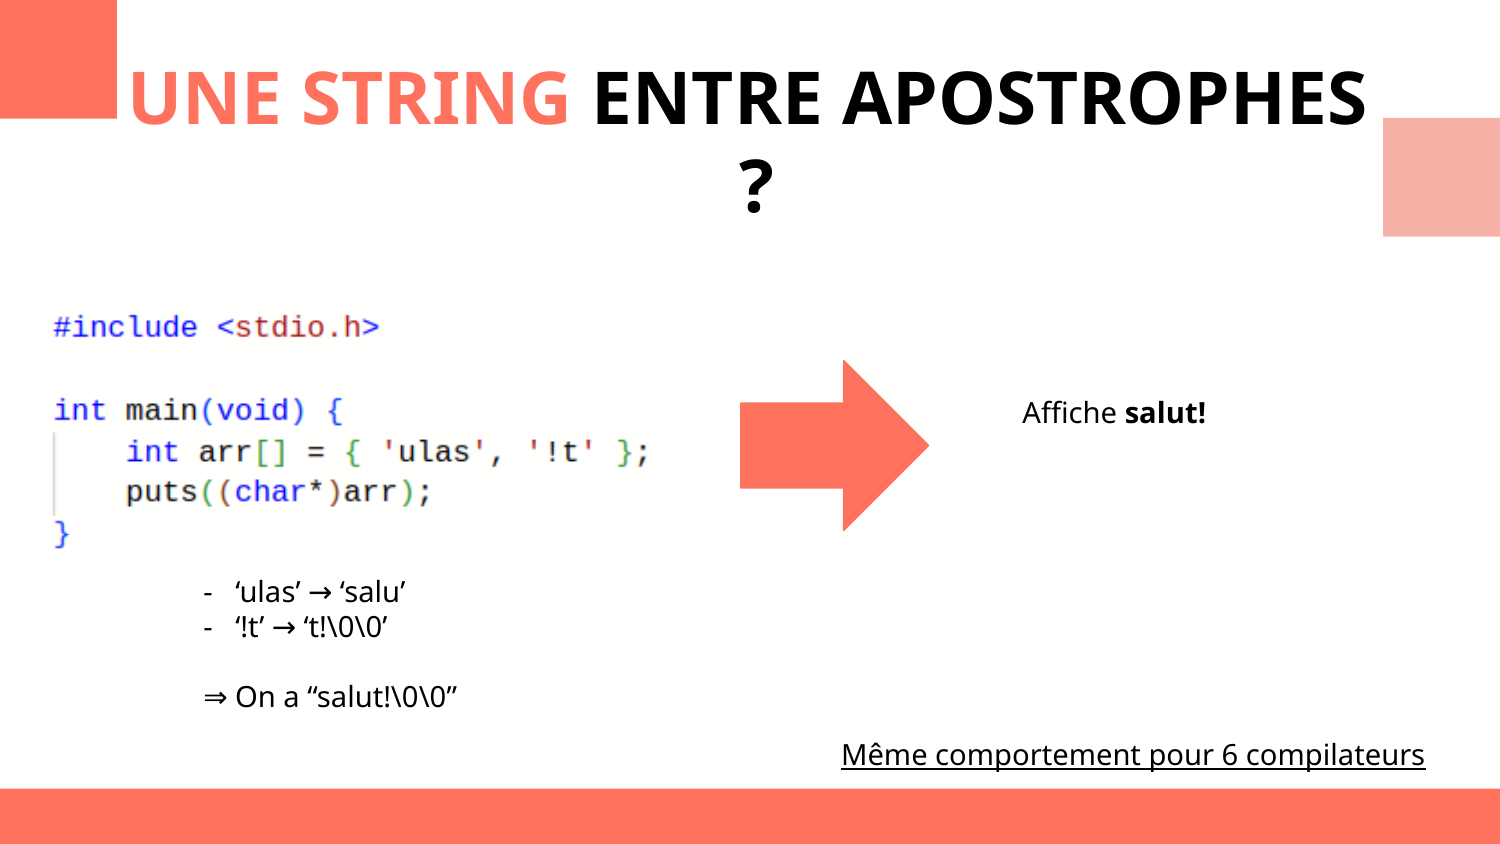

# UNE STRING ENTRE APOSTROPHES ?
Affiche salut!
- ‘ulas’ → ‘salu’
- ‘!t’ → ‘t!\0\0’
⇒ On a “salut!\0\0”
Même comportement pour 6 compilateurs